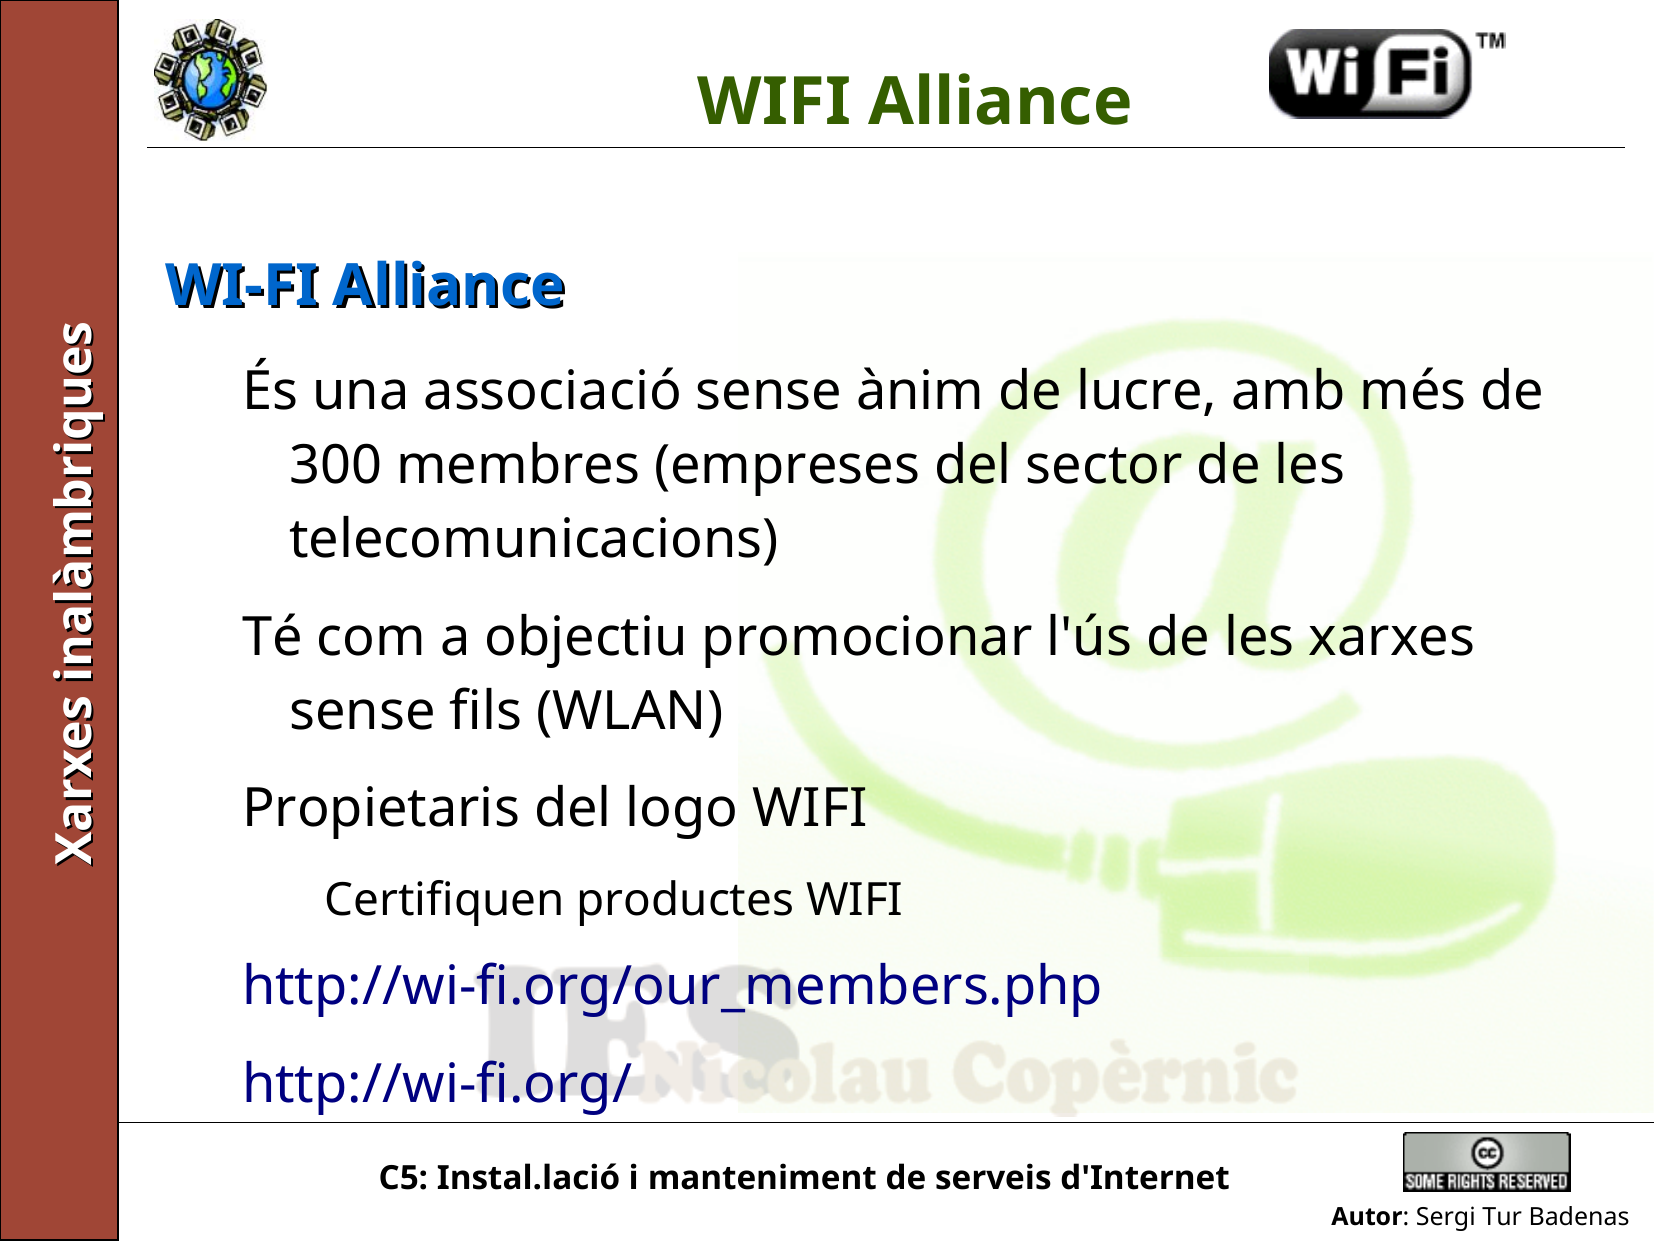

# WIFI Alliance
WI-FI Alliance
És una associació sense ànim de lucre, amb més de 300 membres (empreses del sector de les telecomunicacions)
Té com a objectiu promocionar l'ús de les xarxes sense fils (WLAN)
Propietaris del logo WIFI
Certifiquen productes WIFI
http://wi-fi.org/our_members.php
http://wi-fi.org/